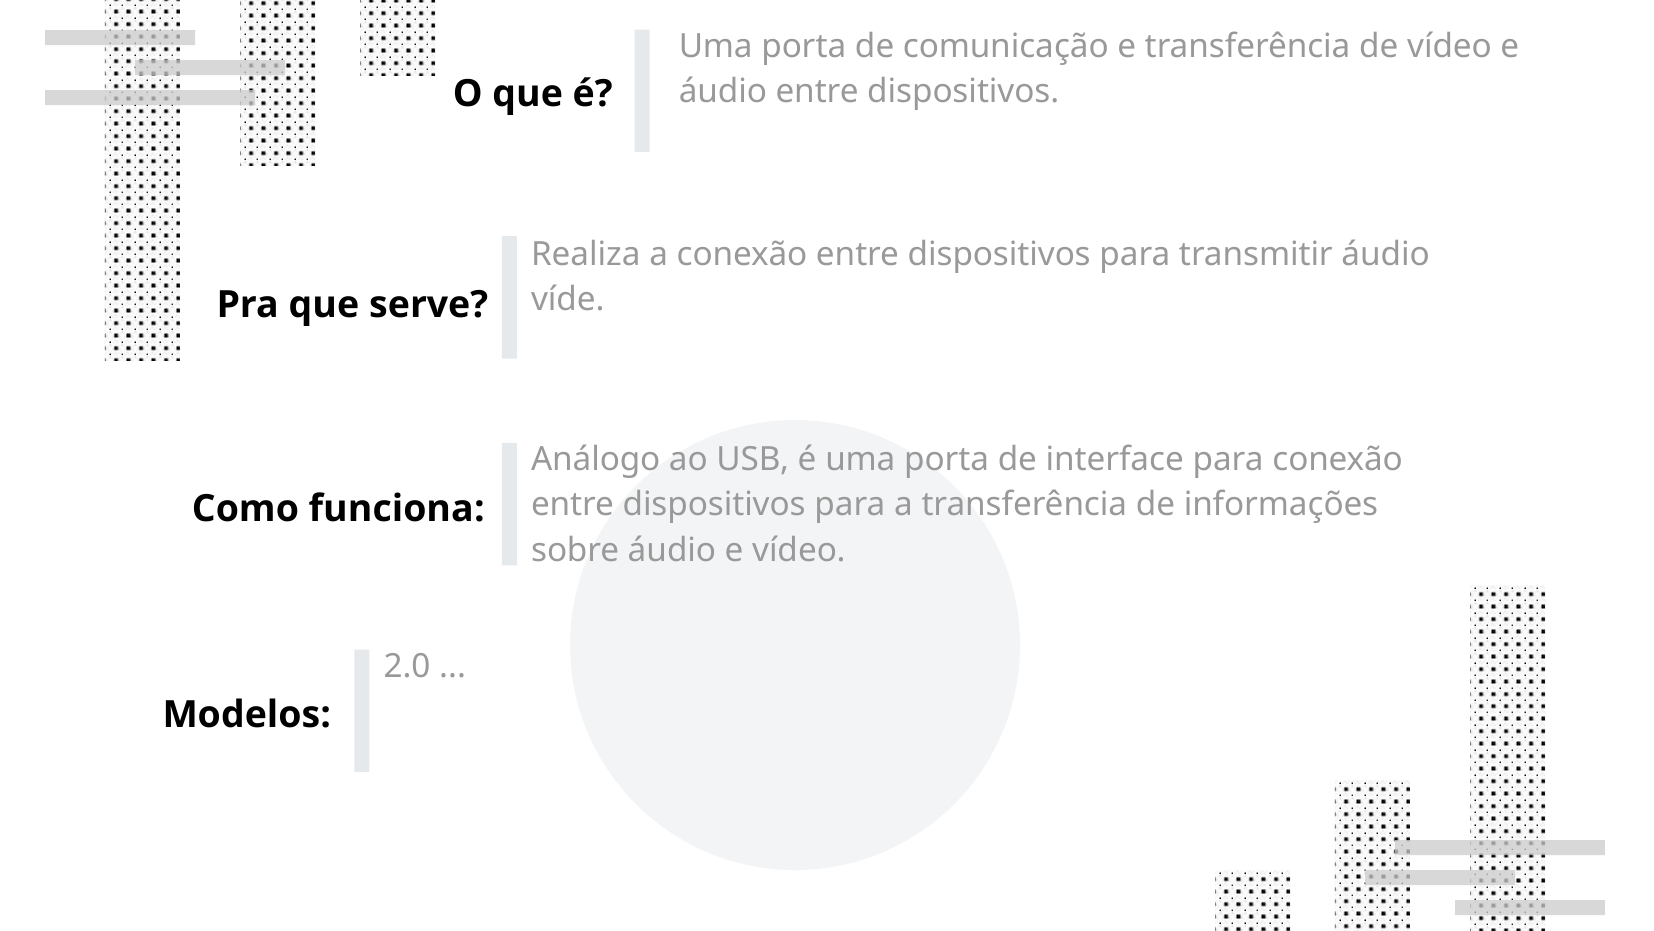

Uma porta de comunicação e transferência de vídeo e áudio entre dispositivos.
O que é?
Realiza a conexão entre dispositivos para transmitir áudio víde.
Pra que serve?
Análogo ao USB, é uma porta de interface para conexão entre dispositivos para a transferência de informações sobre áudio e vídeo.
Como funciona:
2.0 ...
Modelos: